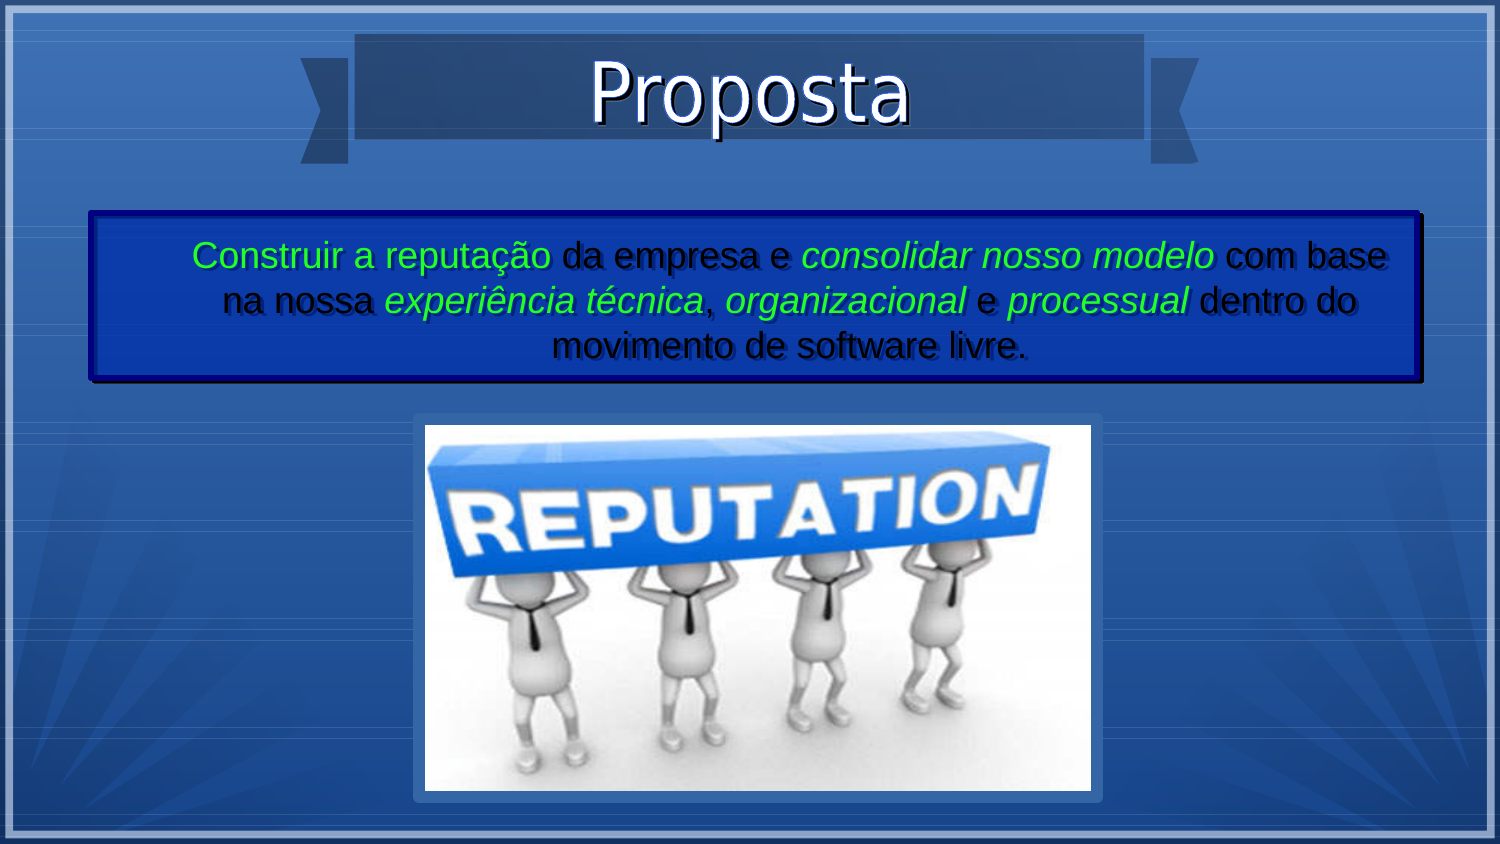

# Proposta
Construir a reputação da empresa e consolidar nosso modelo com base na nossa experiência técnica, organizacional e processual dentro do movimento de software livre.